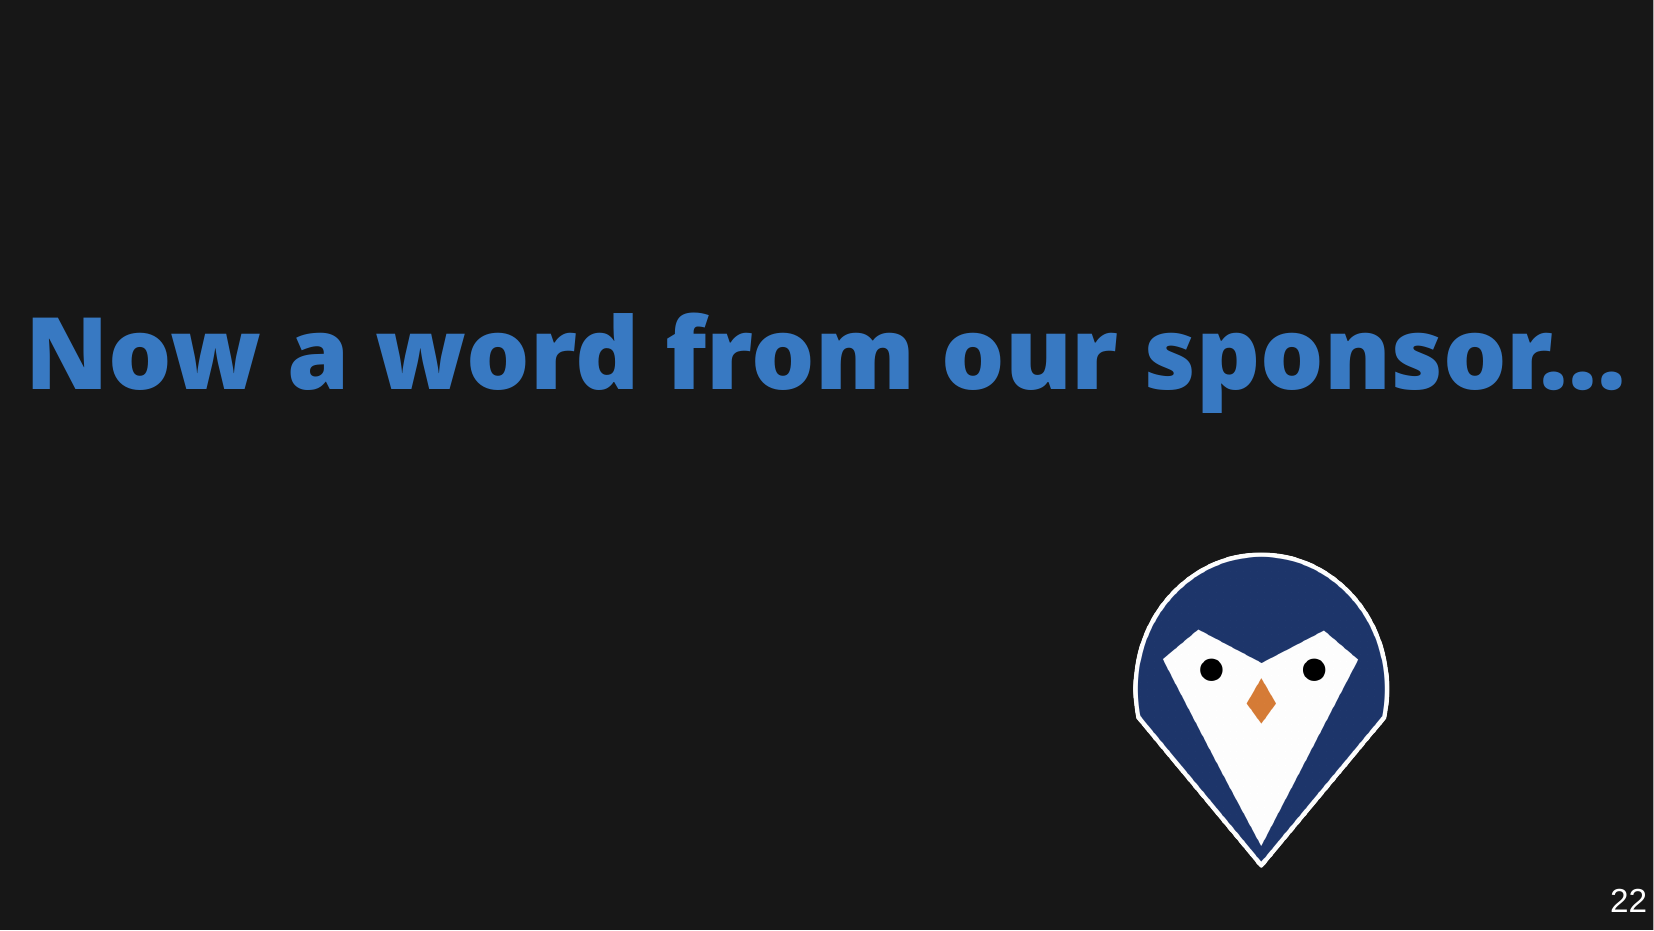

# Now a word from our sponsor...